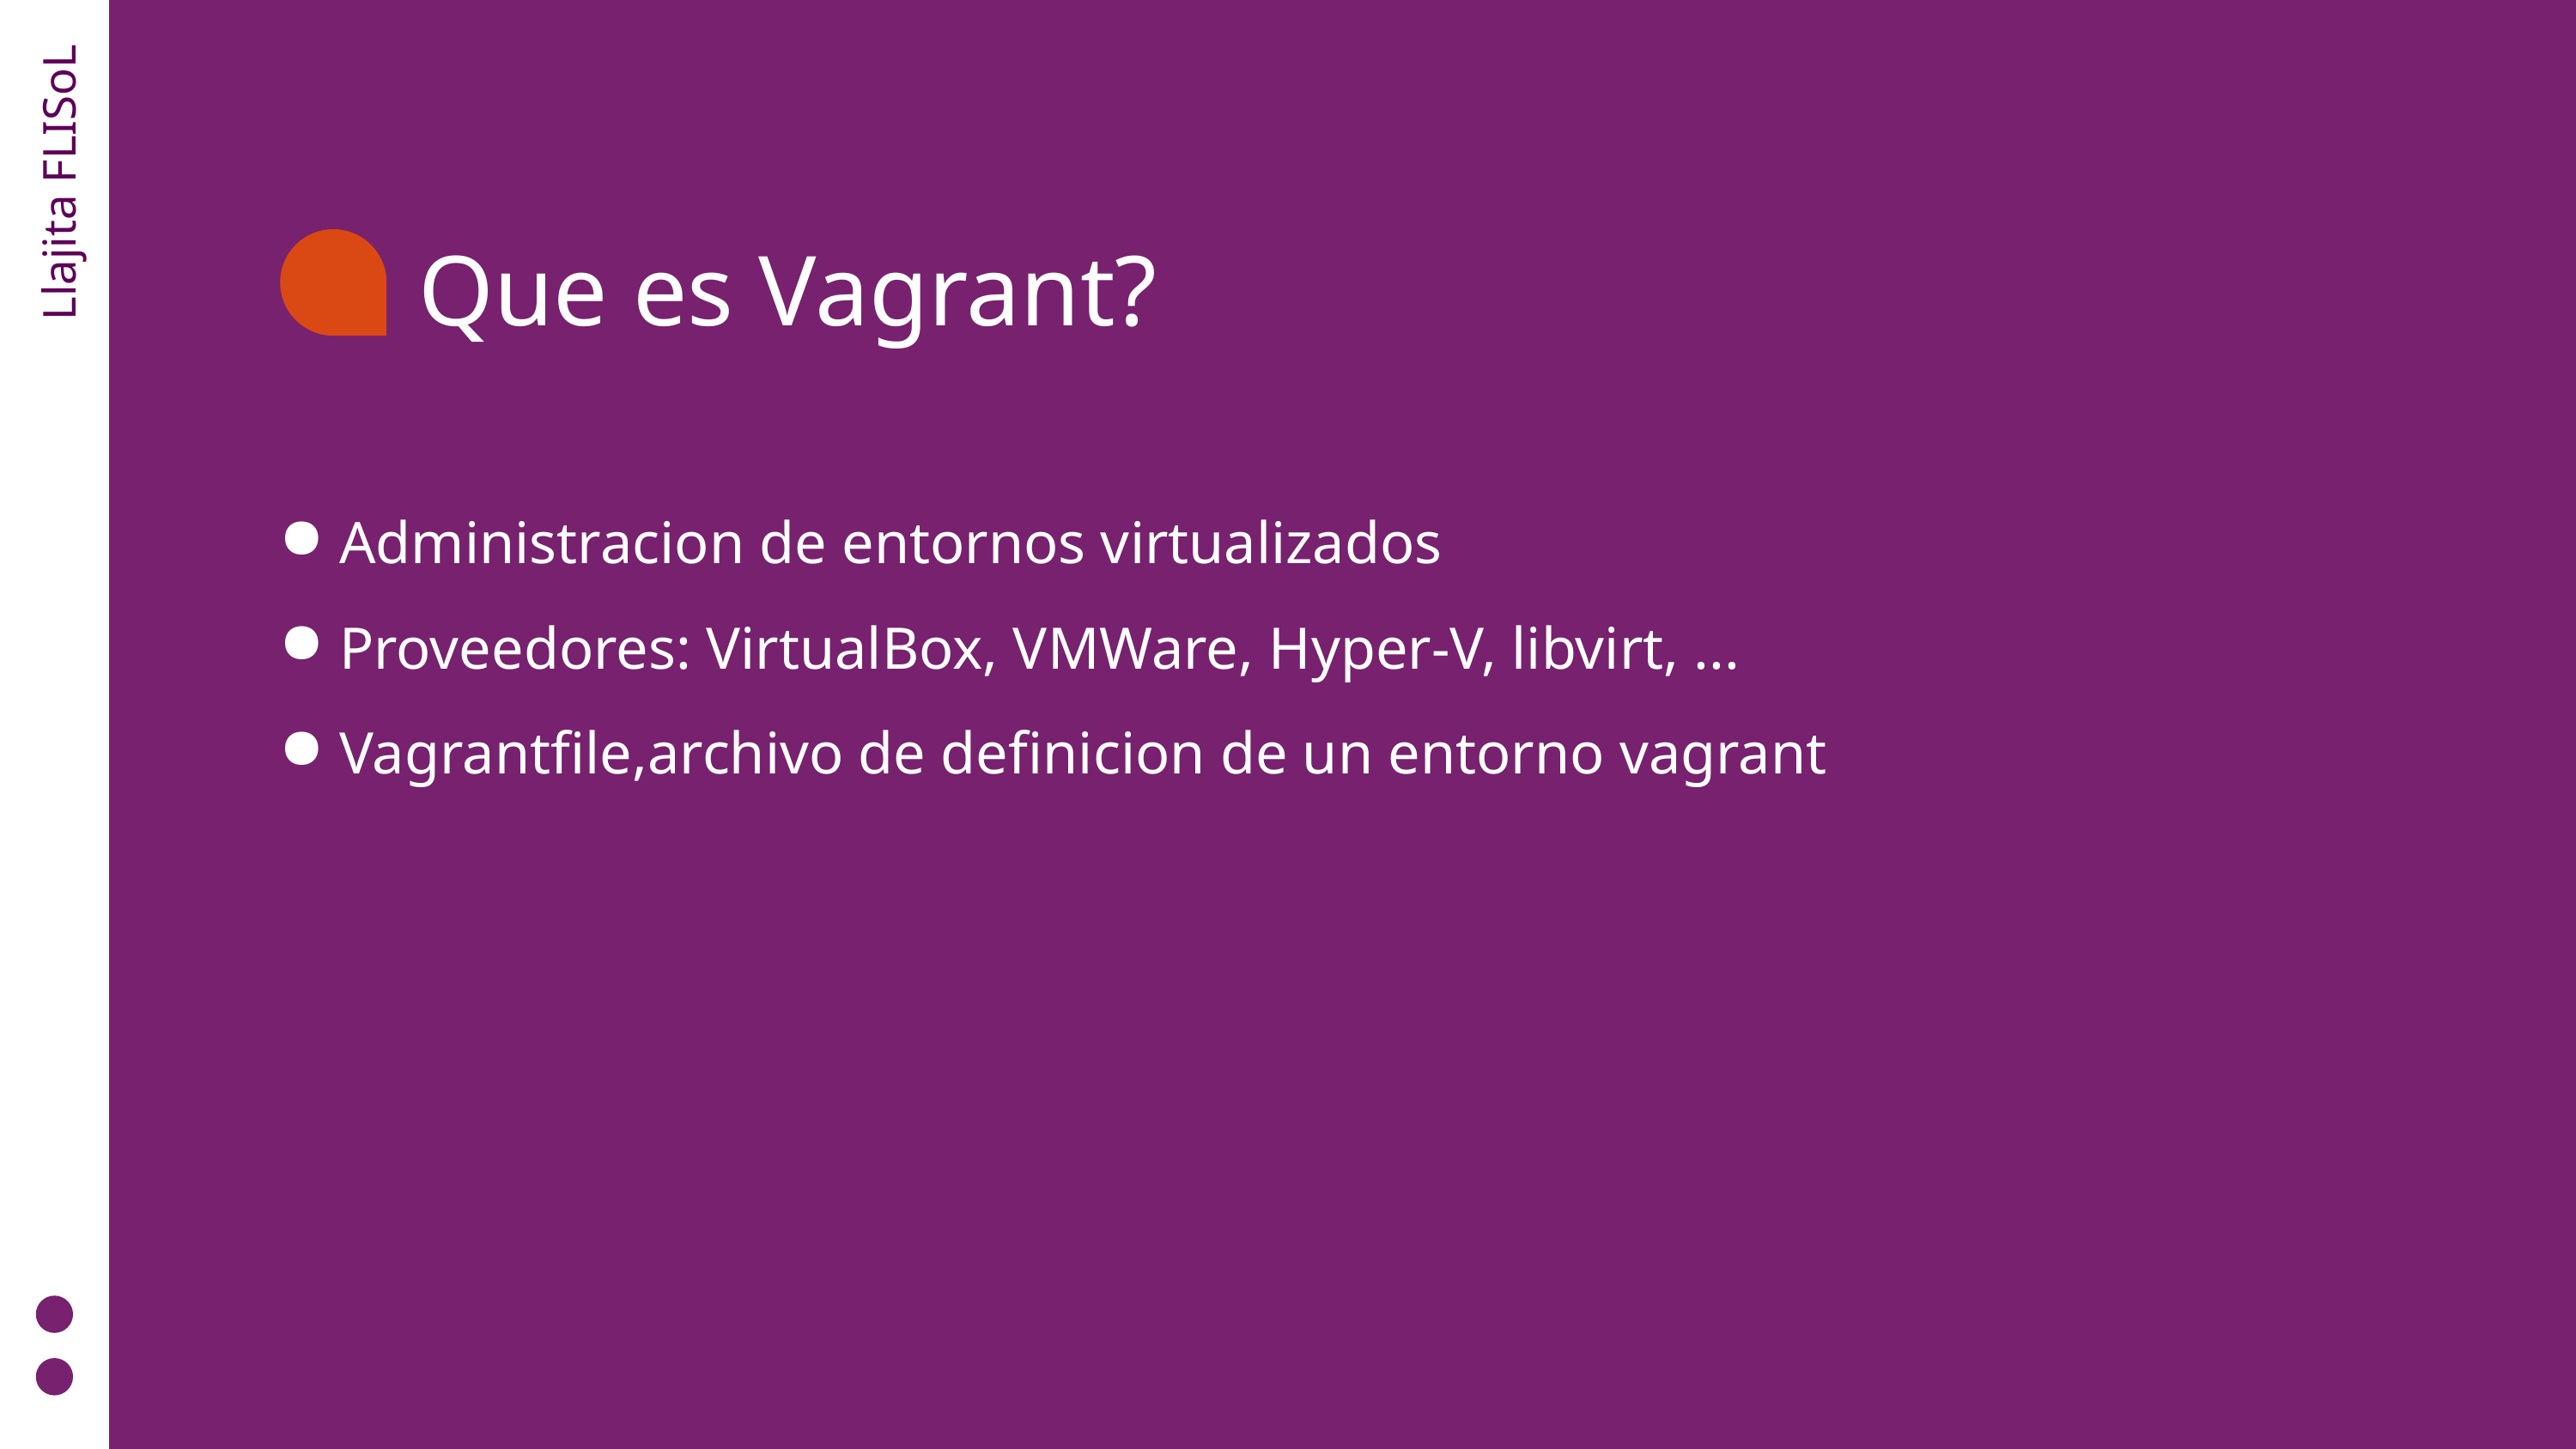

Llajita FLISoL
Que es Vagrant?
 Administracion de entornos virtualizados
 Proveedores: VirtualBox, VMWare, Hyper-V, libvirt, ...
 Vagrantfile,archivo de definicion de un entorno vagrant